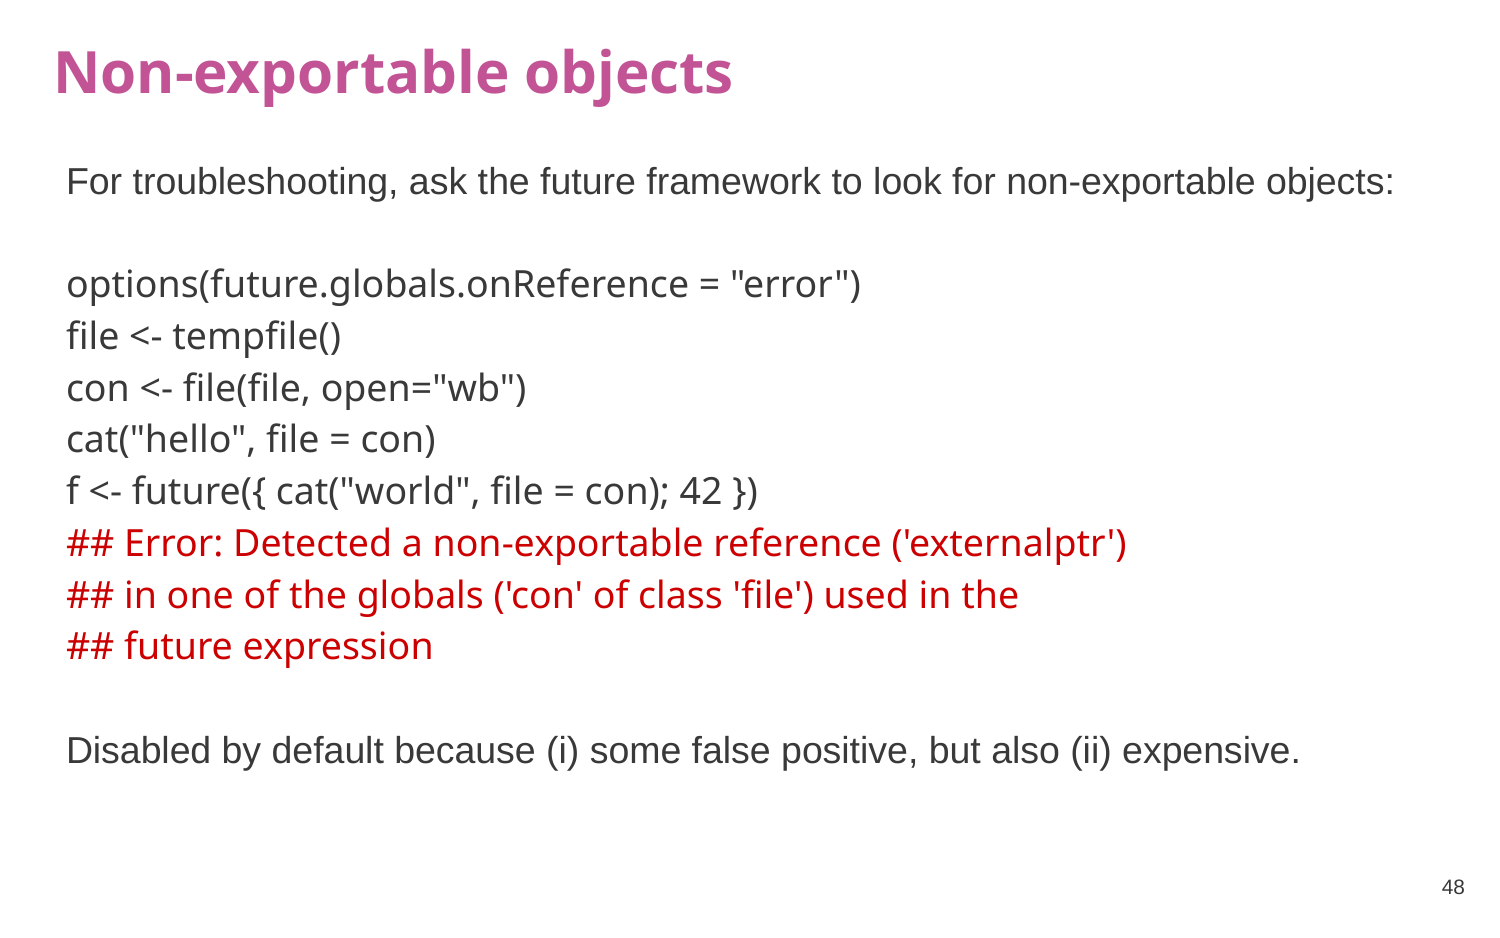

# Non-exportable objects
For troubleshooting, ask the future framework to look for non-exportable objects:
options(future.globals.onReference = "error") ‎
file <- tempfile()
con <- file(file, open="wb")
cat("hello", file = con)
f <- future({ cat("world", file = con); 42 })
## Error: Detected a non-exportable reference ('externalptr')
## in one of the globals ('con' of class 'file') used in the
## future expression
Disabled by default because (i) some false positive, but also (ii) expensive.